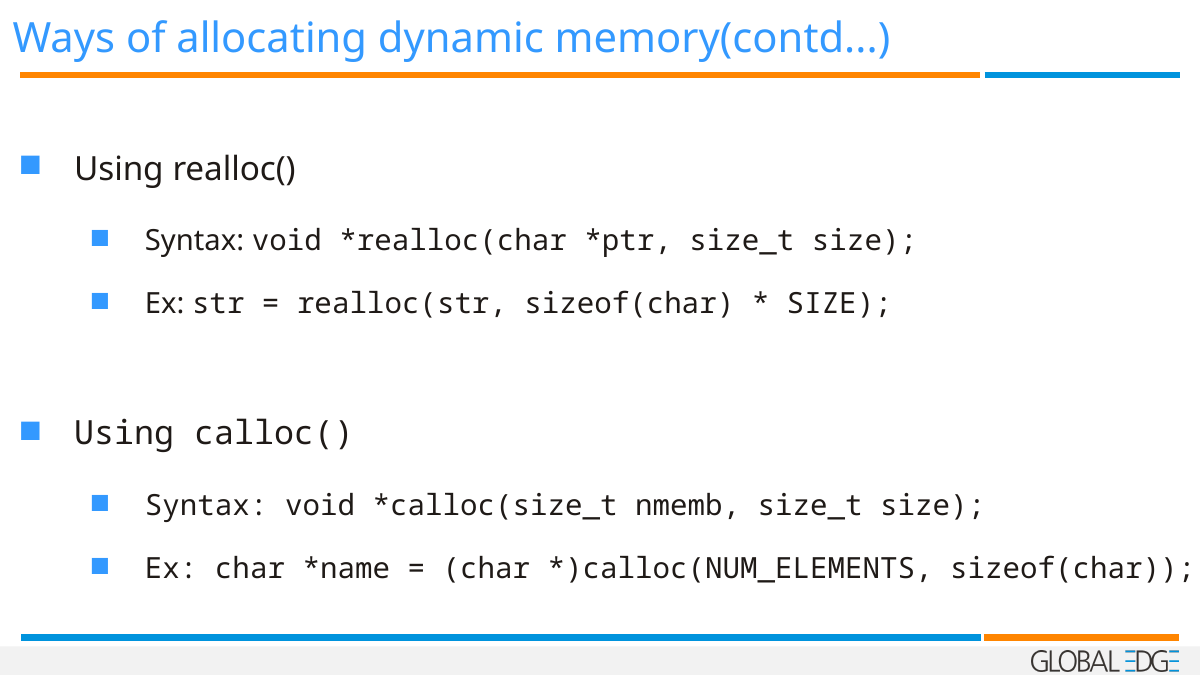

# Ways of allocating dynamic memory(contd...)
Using realloc()
Syntax: void *realloc(char *ptr, size_t size);
Ex: str = realloc(str, sizeof(char) * SIZE);
Using calloc()
Syntax: void *calloc(size_t nmemb, size_t size);
Ex: char *name = (char *)calloc(NUM_ELEMENTS, sizeof(char));